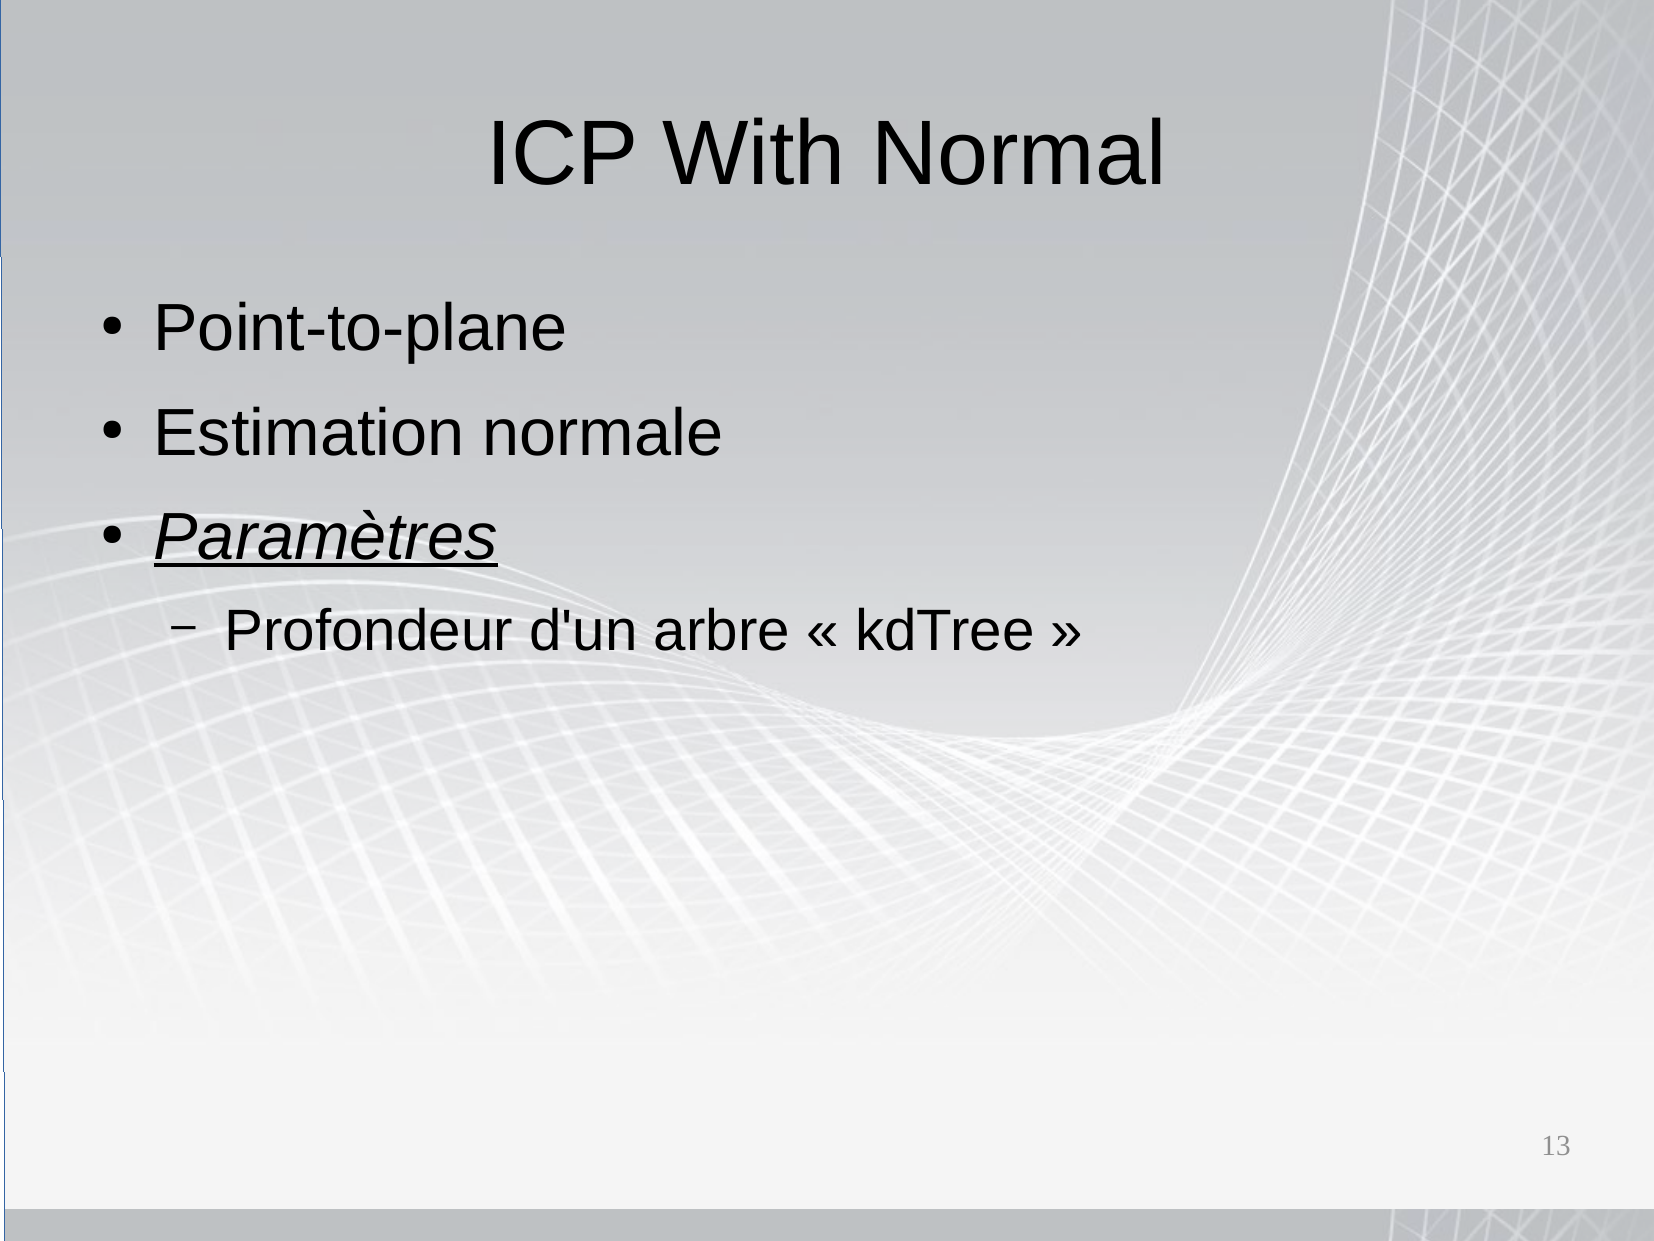

# ICP With Normal
Point-to-plane
Estimation normale
Paramètres
Profondeur d'un arbre « kdTree »
13